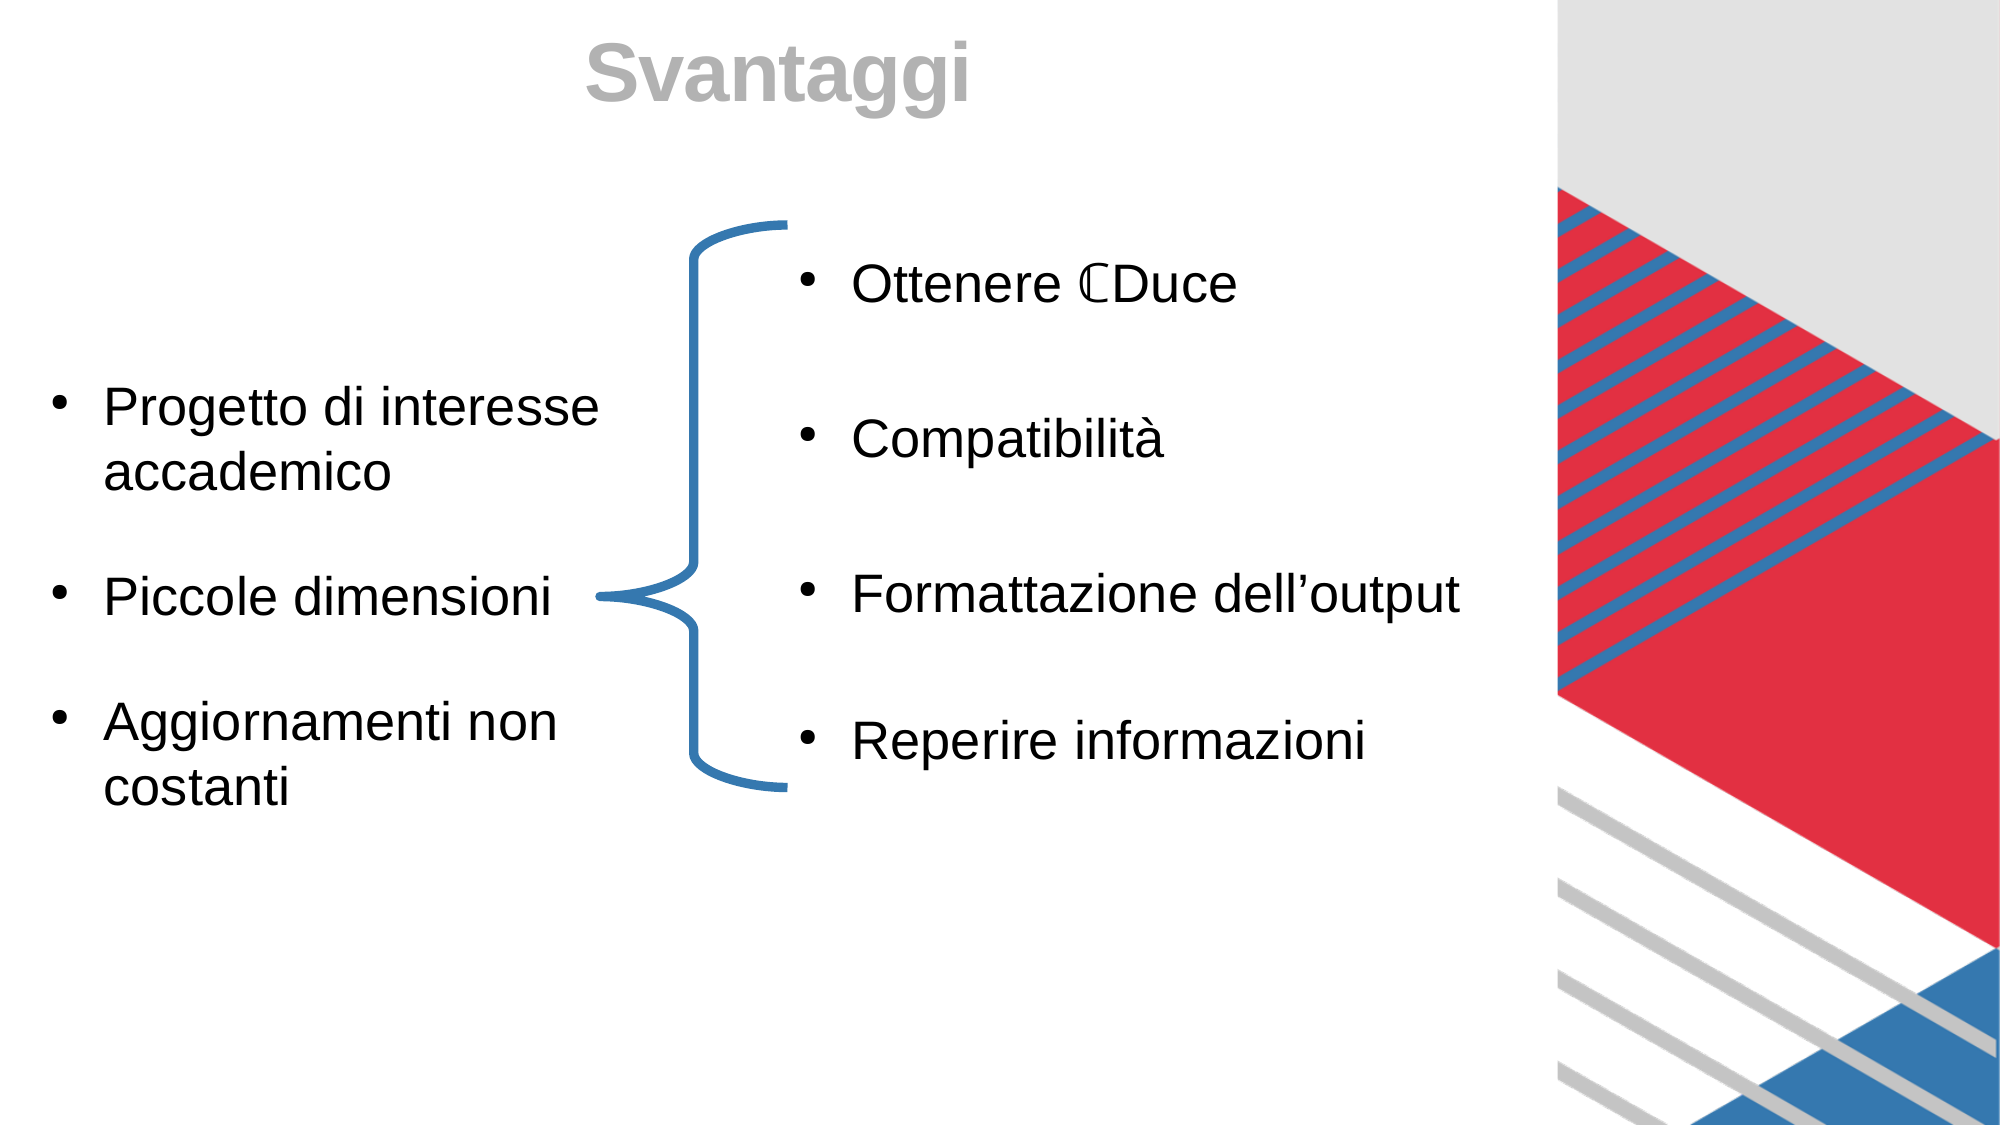

# Svantaggi
Ottenere ℂDuce
Compatibilità
Formattazione dell’output
Reperire informazioni
Progetto di interesse accademico
Piccole dimensioni
Aggiornamenti non costanti